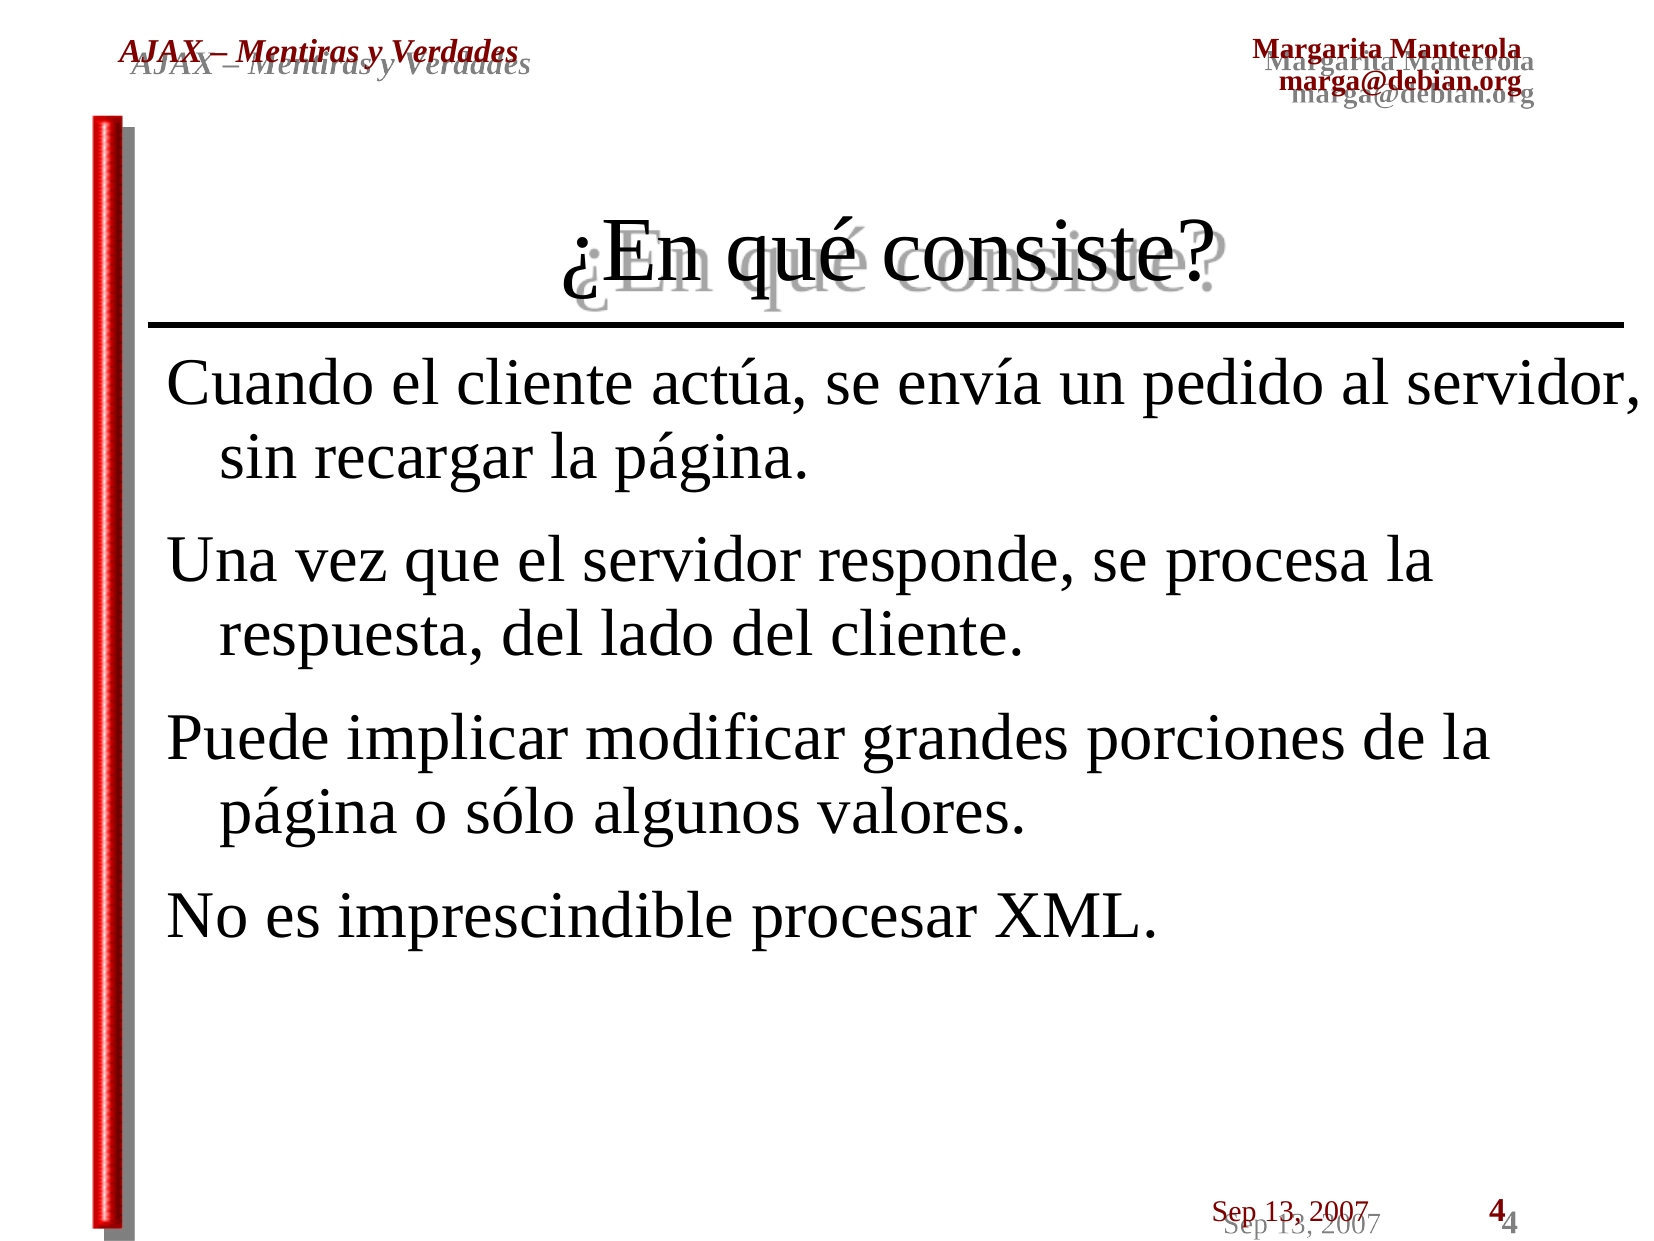

# ¿En qué consiste?
Cuando el cliente actúa, se envía un pedido al servidor, sin recargar la página.
Una vez que el servidor responde, se procesa la respuesta, del lado del cliente.
Puede implicar modificar grandes porciones de la página o sólo algunos valores.
No es imprescindible procesar XML.